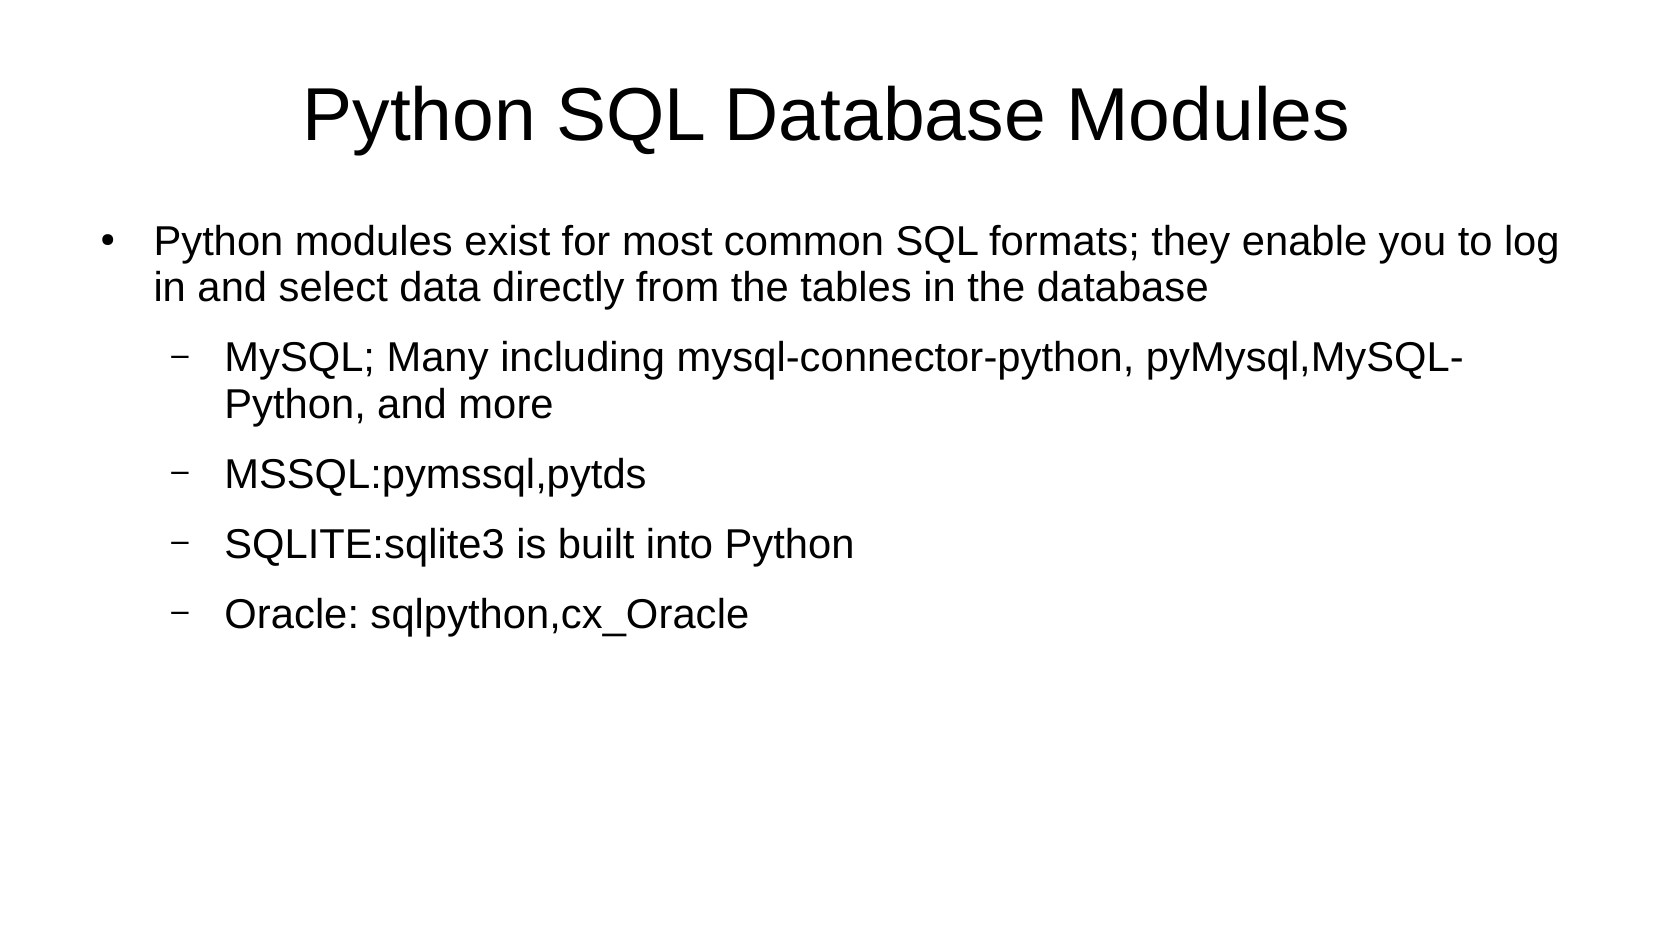

# Python SQL Database Modules
Python modules exist for most common SQL formats; they enable you to log in and select data directly from the tables in the database
MySQL; Many including mysql-connector-python, pyMysql,MySQL-Python, and more
MSSQL:pymssql,pytds
SQLITE:sqlite3 is built into Python
Oracle: sqlpython,cx_Oracle